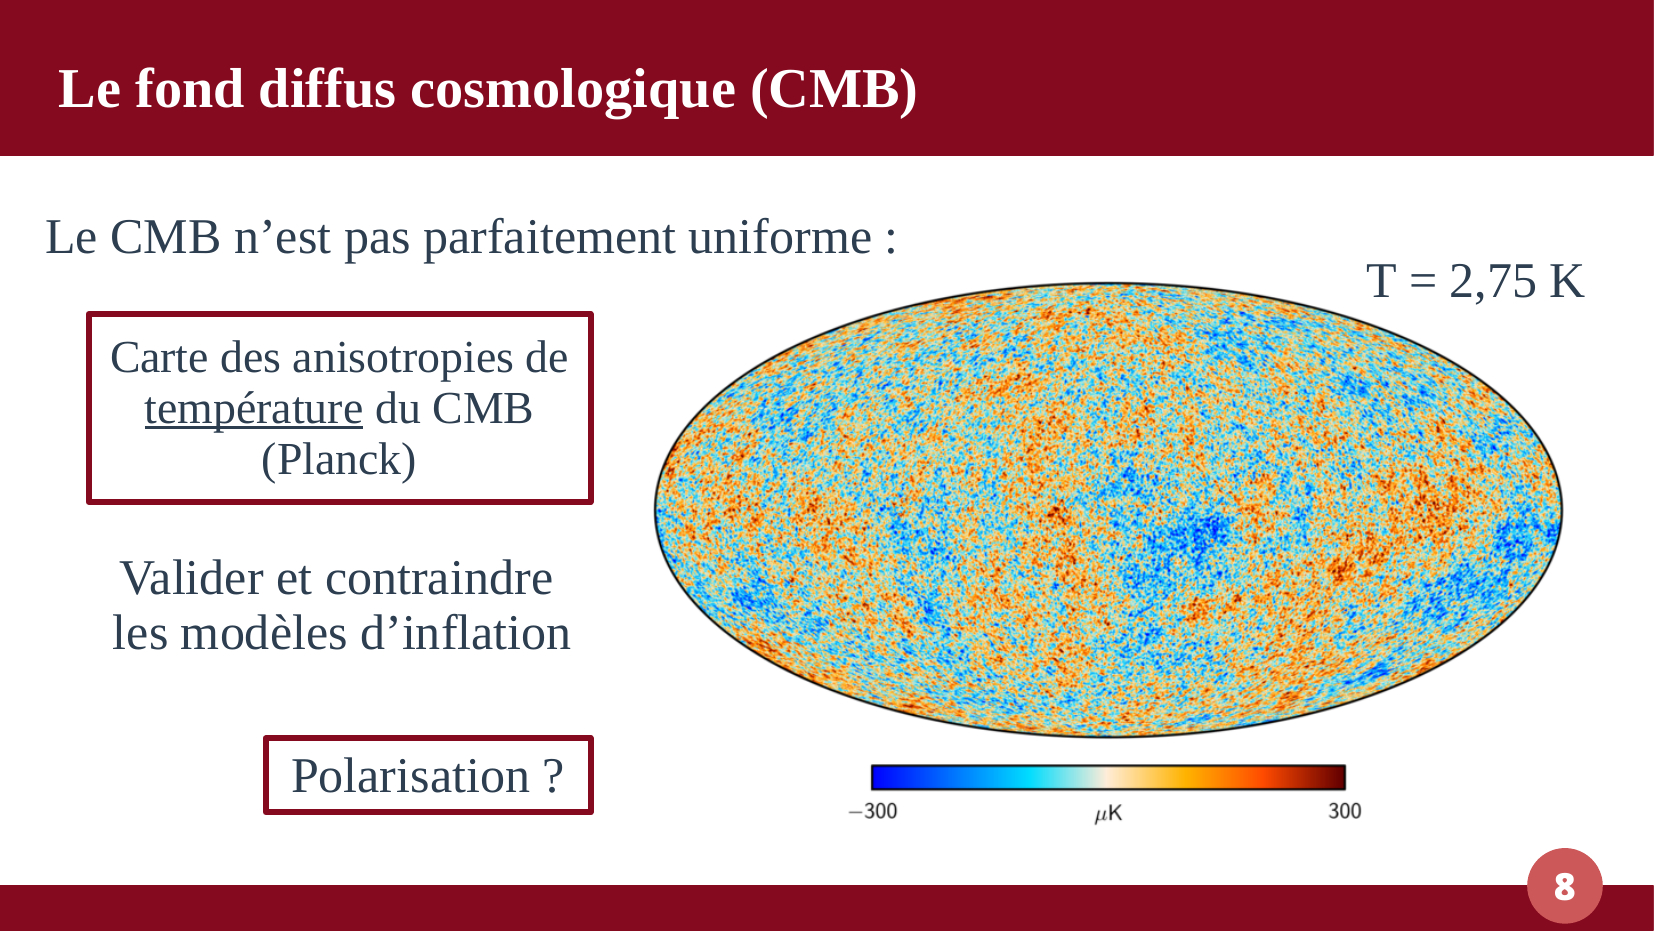

# Le fond diffus cosmologique (CMB)
Le CMB n’est pas parfaitement uniforme :
T = 2,75 K
Carte des anisotropies de température du CMB
(Planck)
Valider et contraindre
les modèles d’inflation
Polarisation ?
8